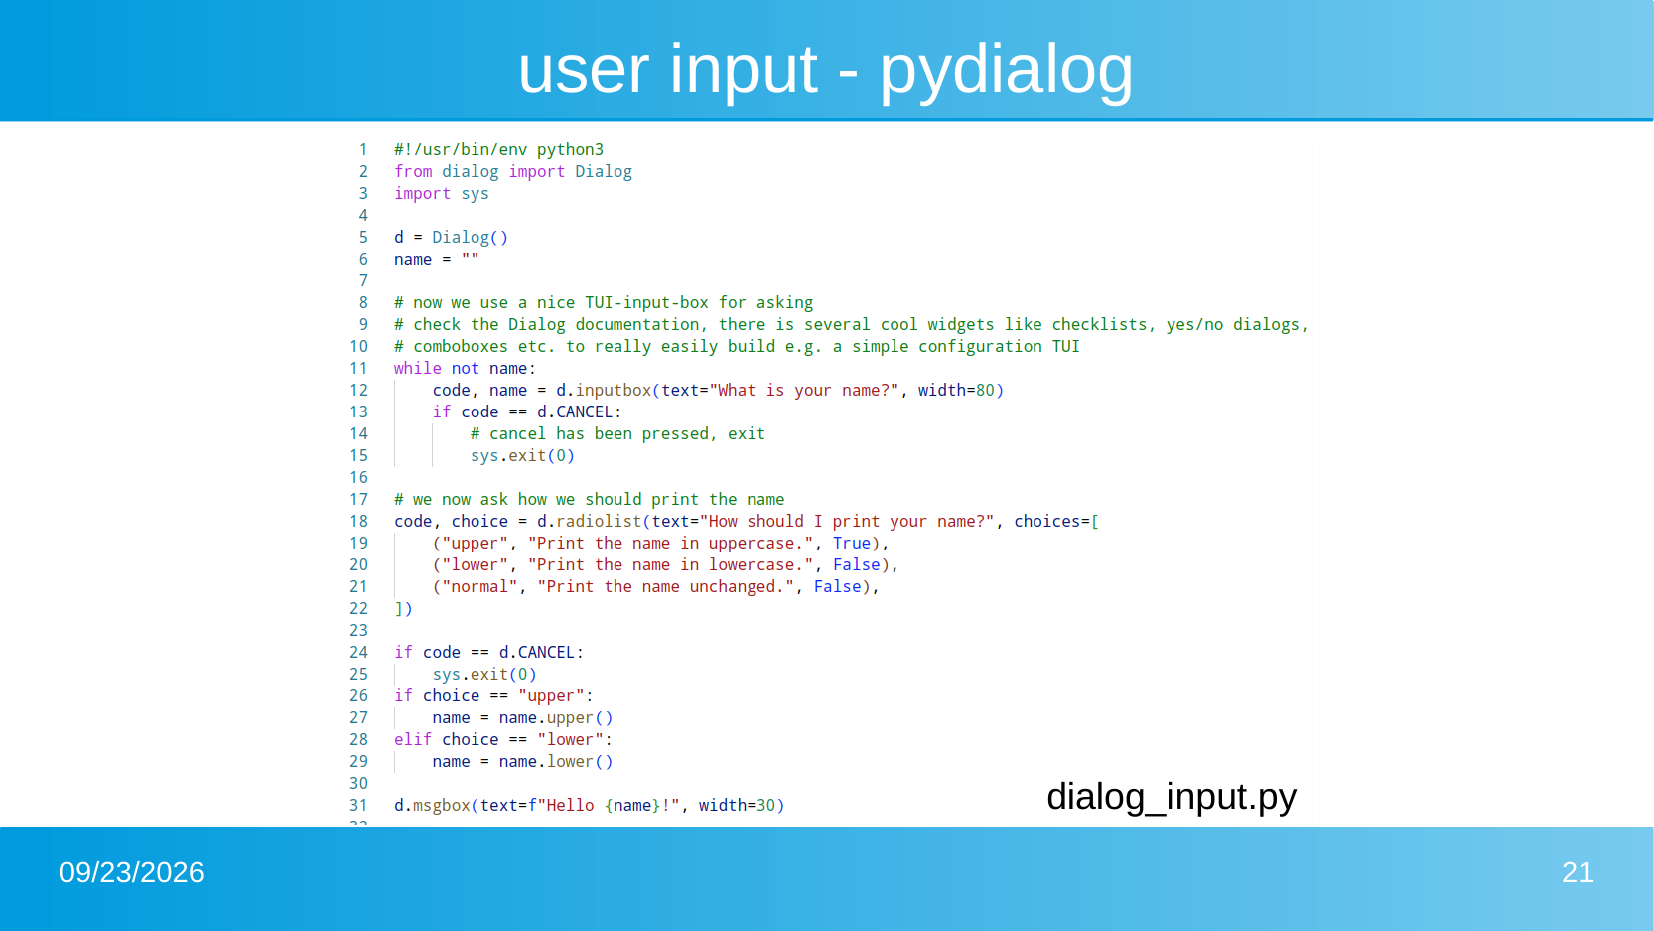

# user input - pydialog
dialog_input.py
21